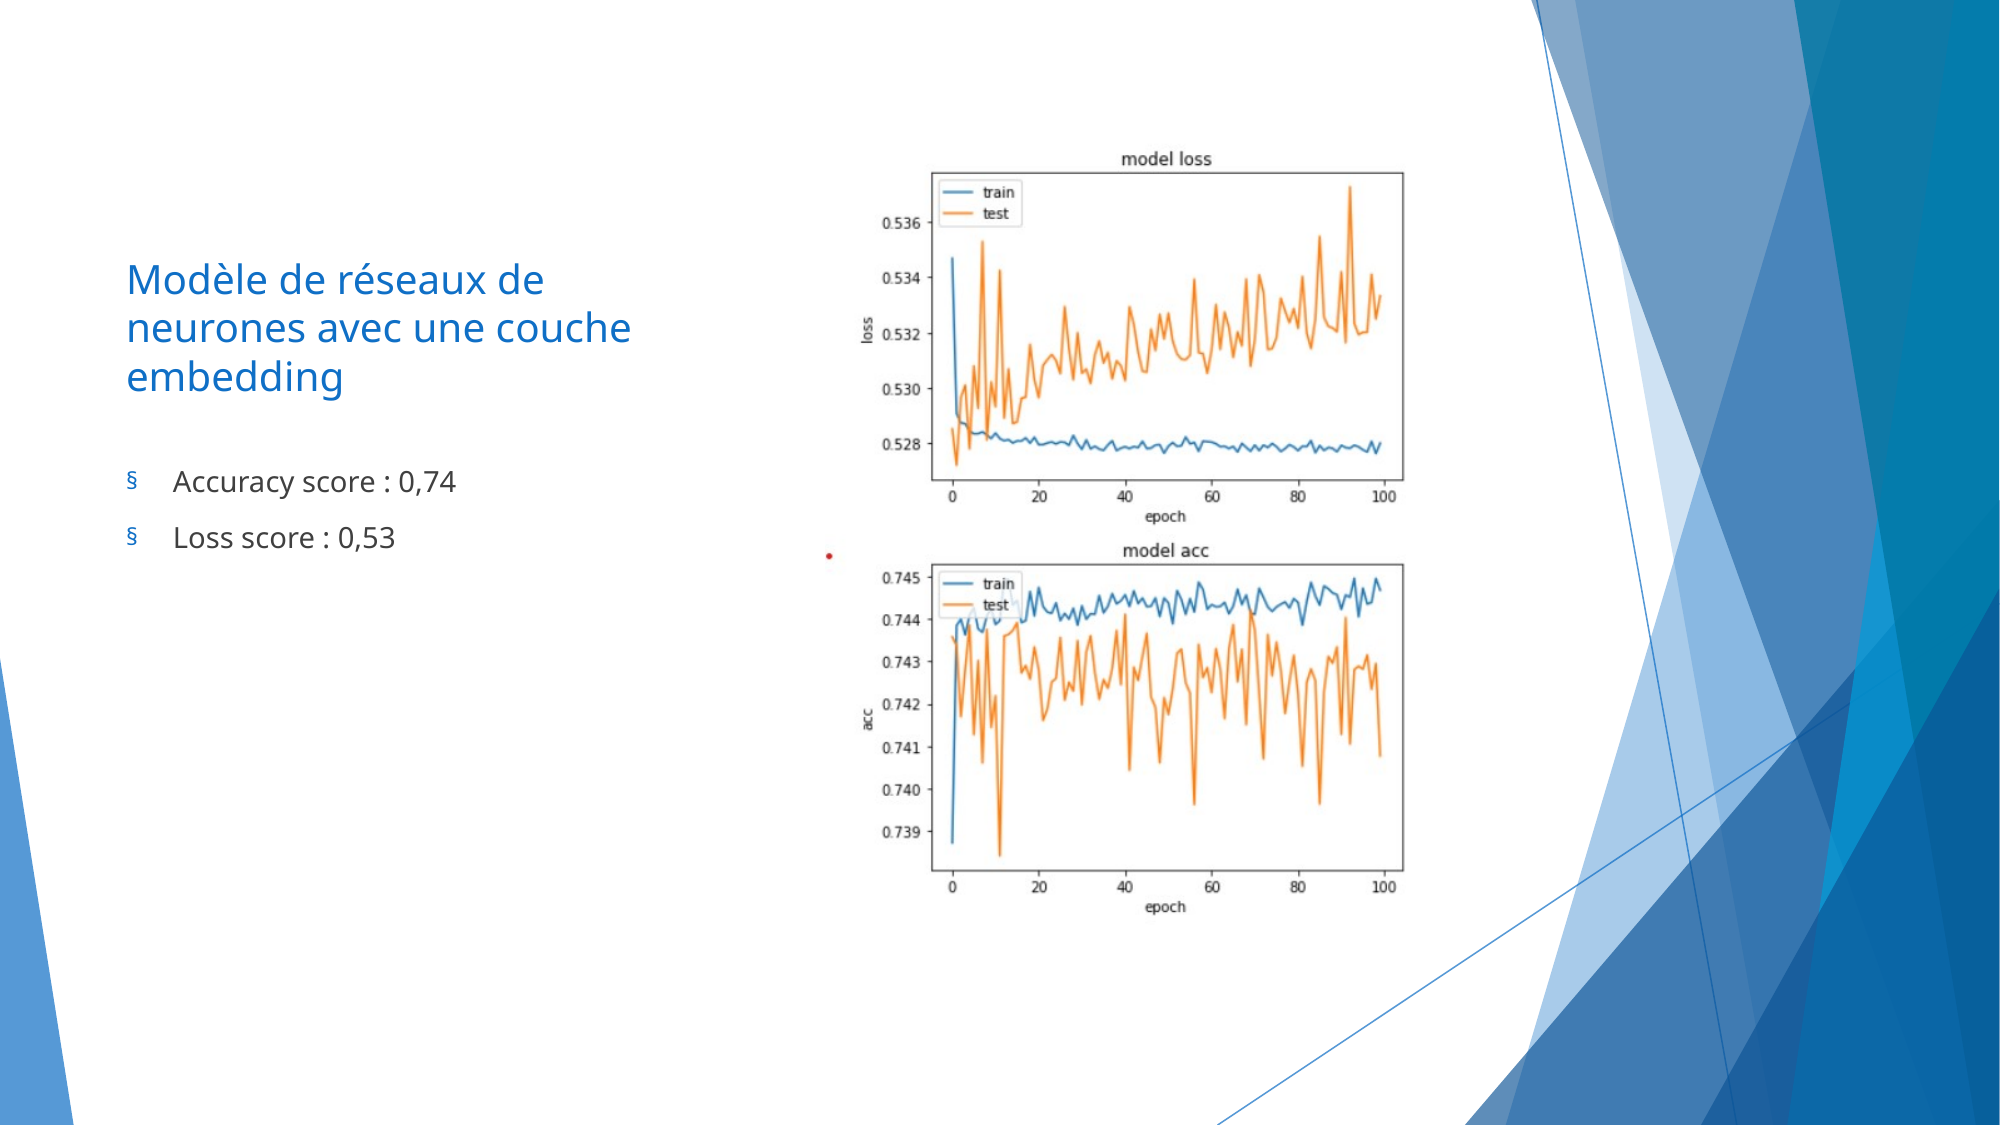

# Modèle de réseaux de neurones avec une couche embedding
Accuracy score : 0,74
Loss score : 0,53